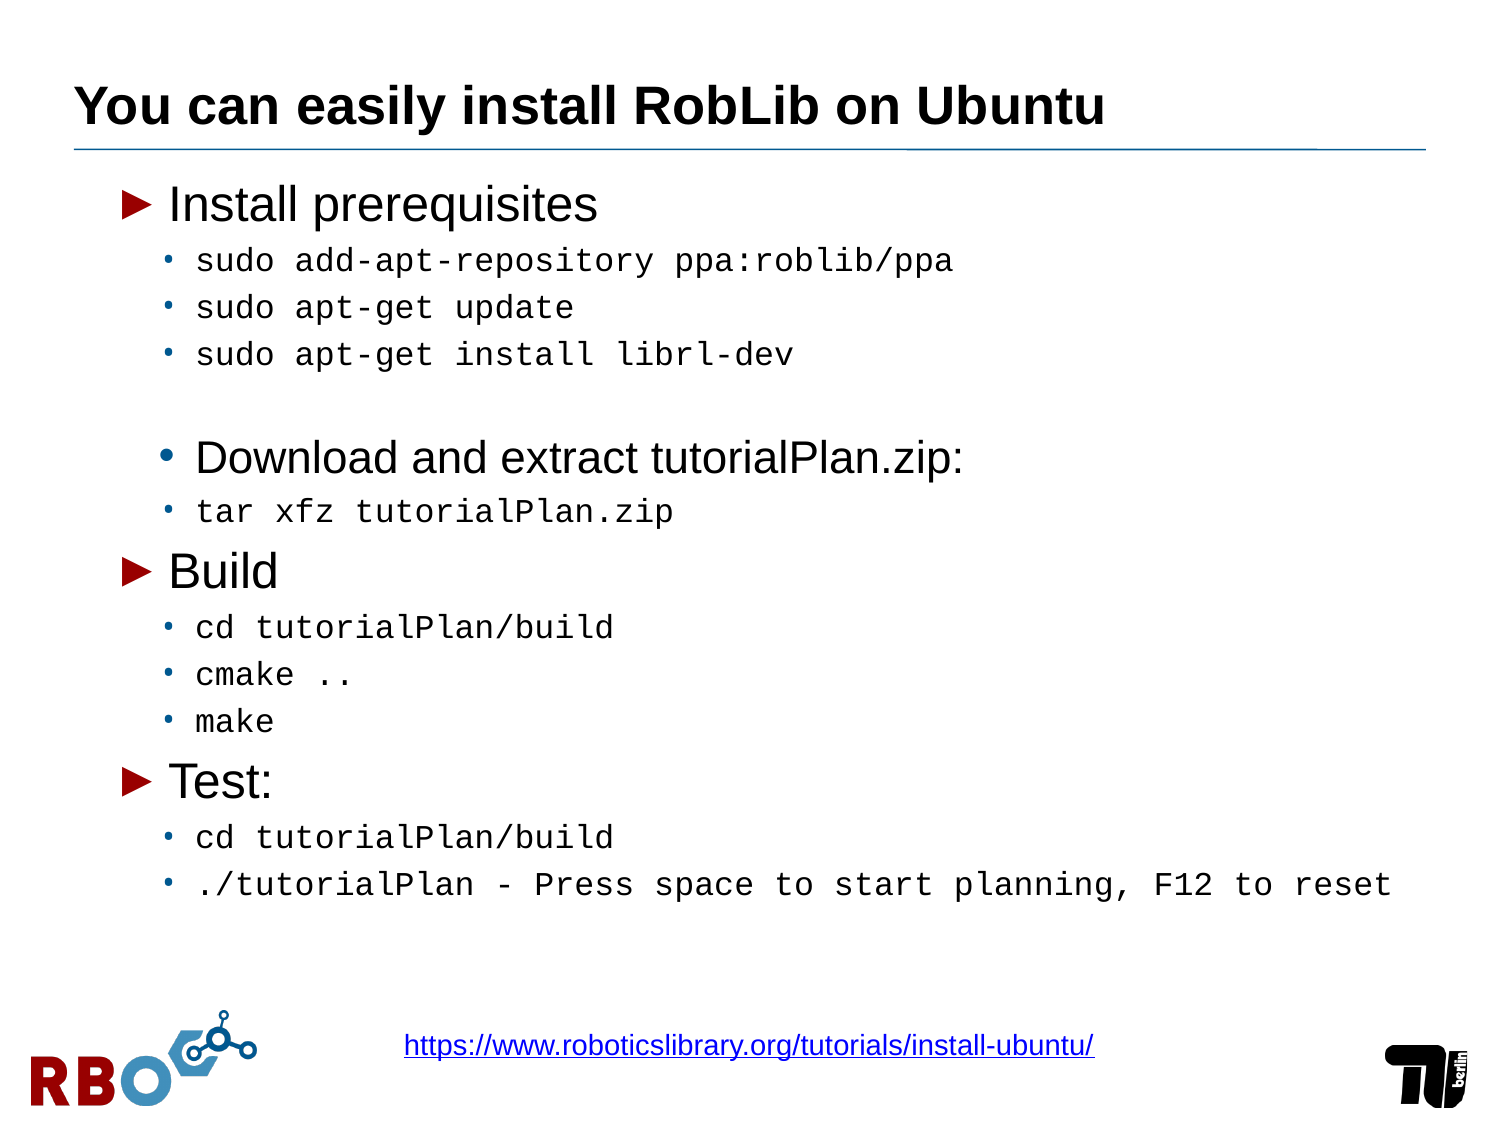

# You can easily install RobLib on Ubuntu
Install prerequisites
sudo add-apt-repository ppa:roblib/ppa
sudo apt-get update
sudo apt-get install librl-dev
Download and extract tutorialPlan.zip:
tar xfz tutorialPlan.zip
Build
cd tutorialPlan/build
cmake ..
make
Test:
cd tutorialPlan/build
./tutorialPlan - Press space to start planning, F12 to reset
You might want to check out the instructions on the wiki:
[ courses.robotics.tu-berlin.de/
 mediawiki/index.php/RobLibInstallation
	?]
https://www.roboticslibrary.org/tutorials/install-ubuntu/